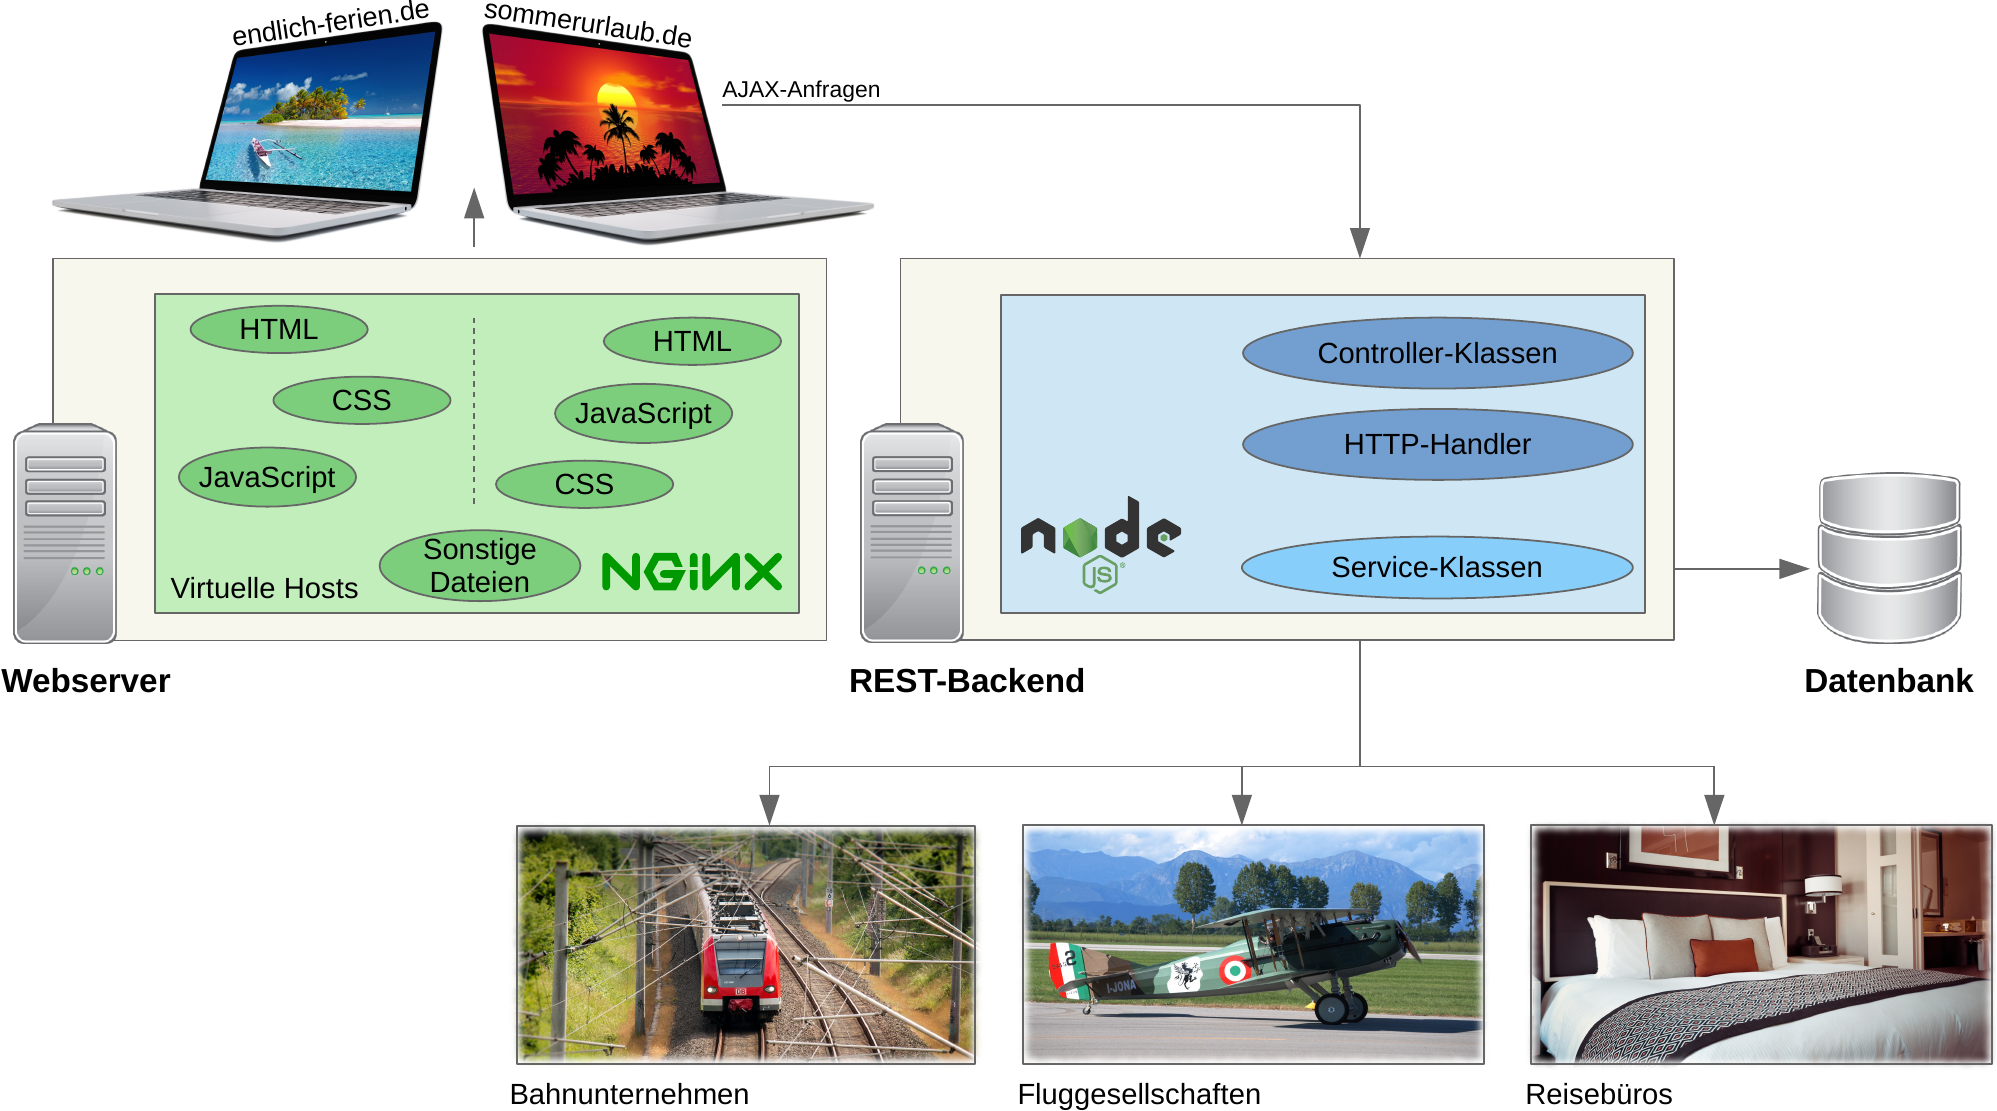

endlich-ferien.de
sommerurlaub.de
AJAX-Anfragen
Virtuelle Hosts
HTML
HTML
Controller-Klassen
CSS
JavaScript
HTTP-Handler
JavaScript
CSS
Sonstige
Dateien
Service-Klassen
REST-Backend
Datenbank
Webserver
Bahnunternehmen
Fluggesellschaften
Reisebüros